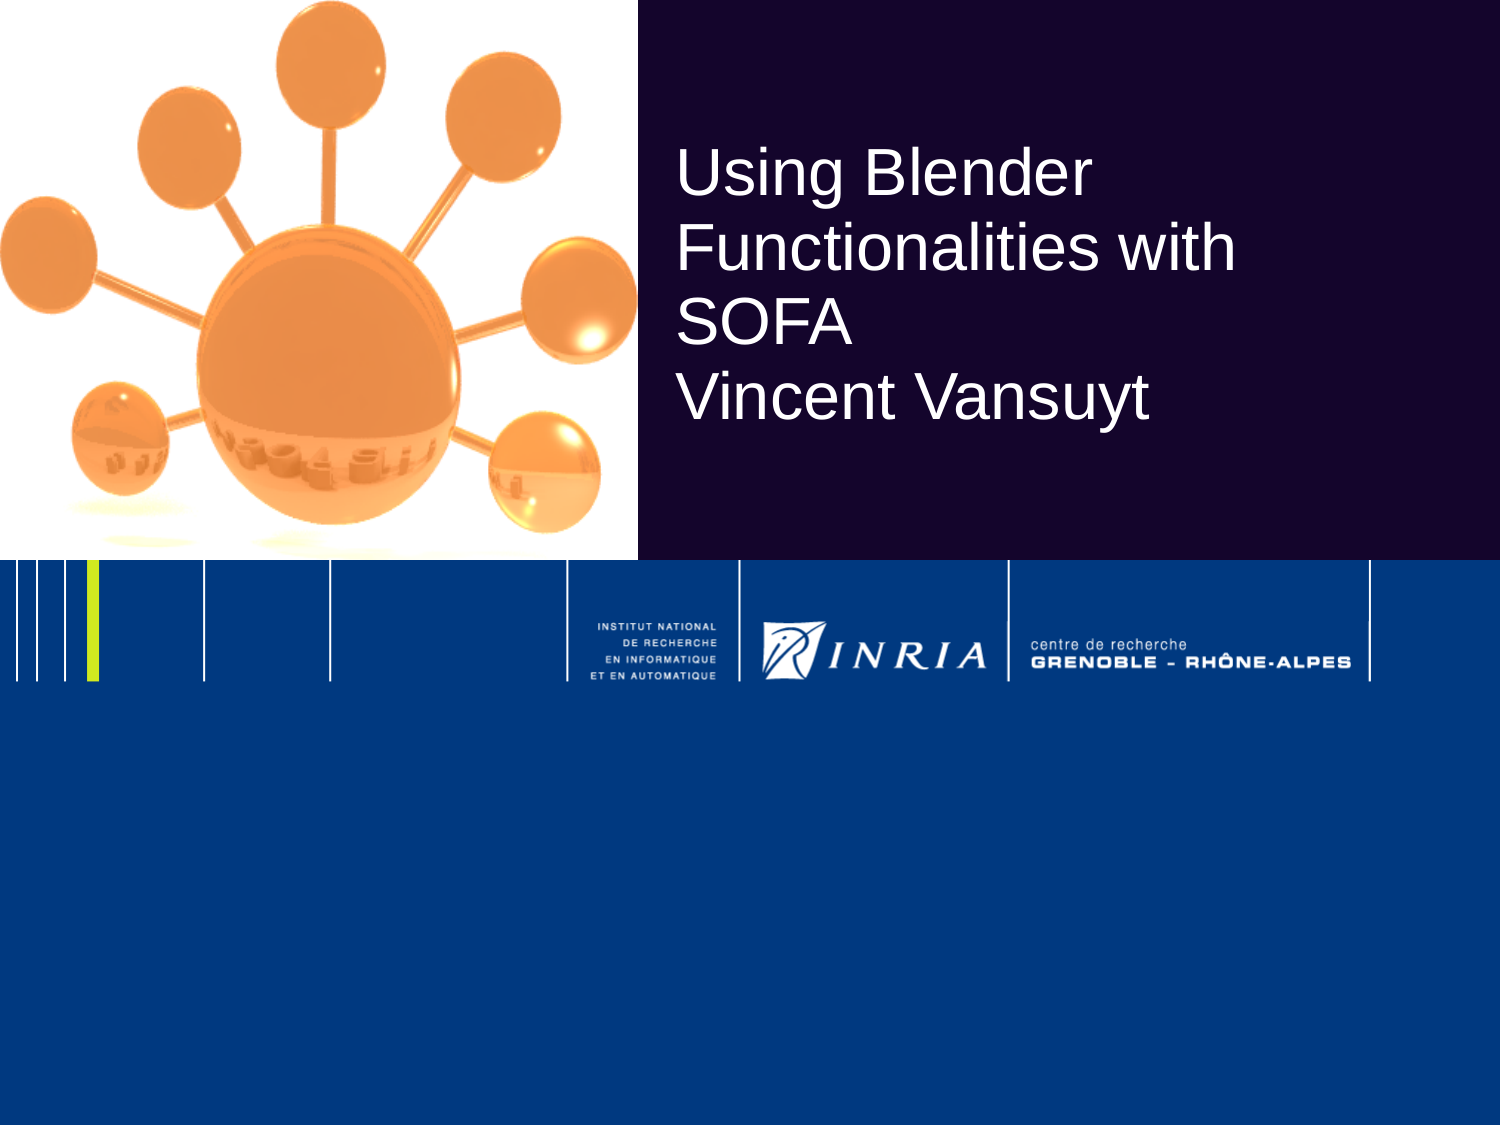

# Using Blender Functionalities with SOFA Vincent Vansuyt